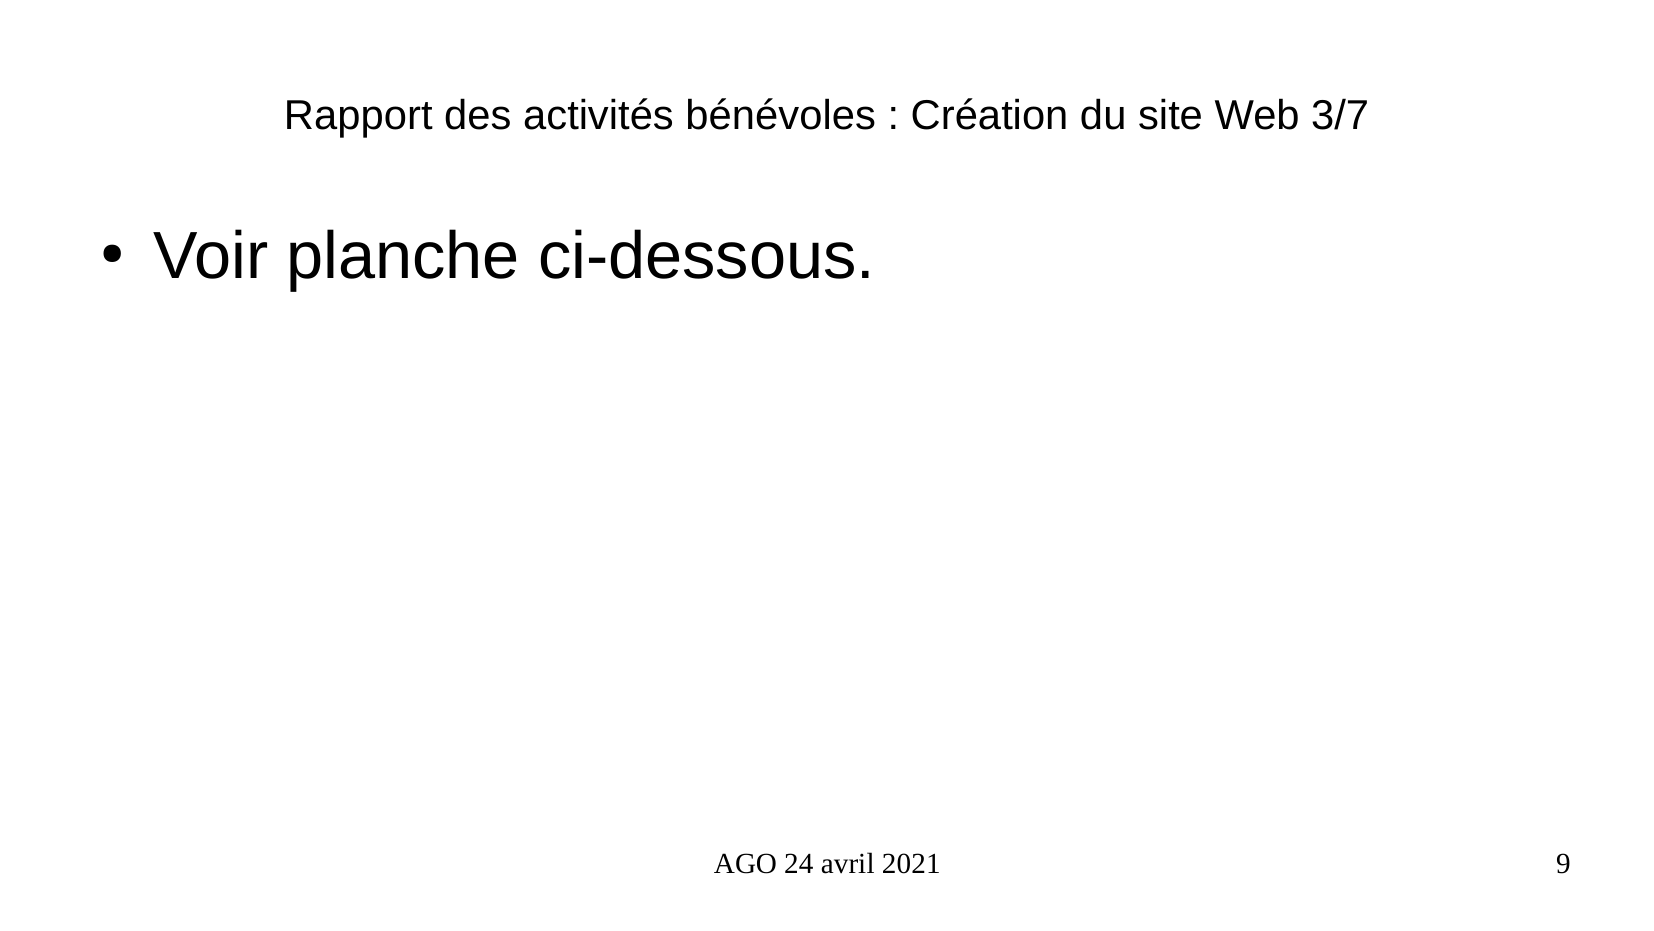

# Rapport des activités bénévoles : Création du site Web 3/7
Voir planche ci-dessous.
AGO 24 avril 2021
9